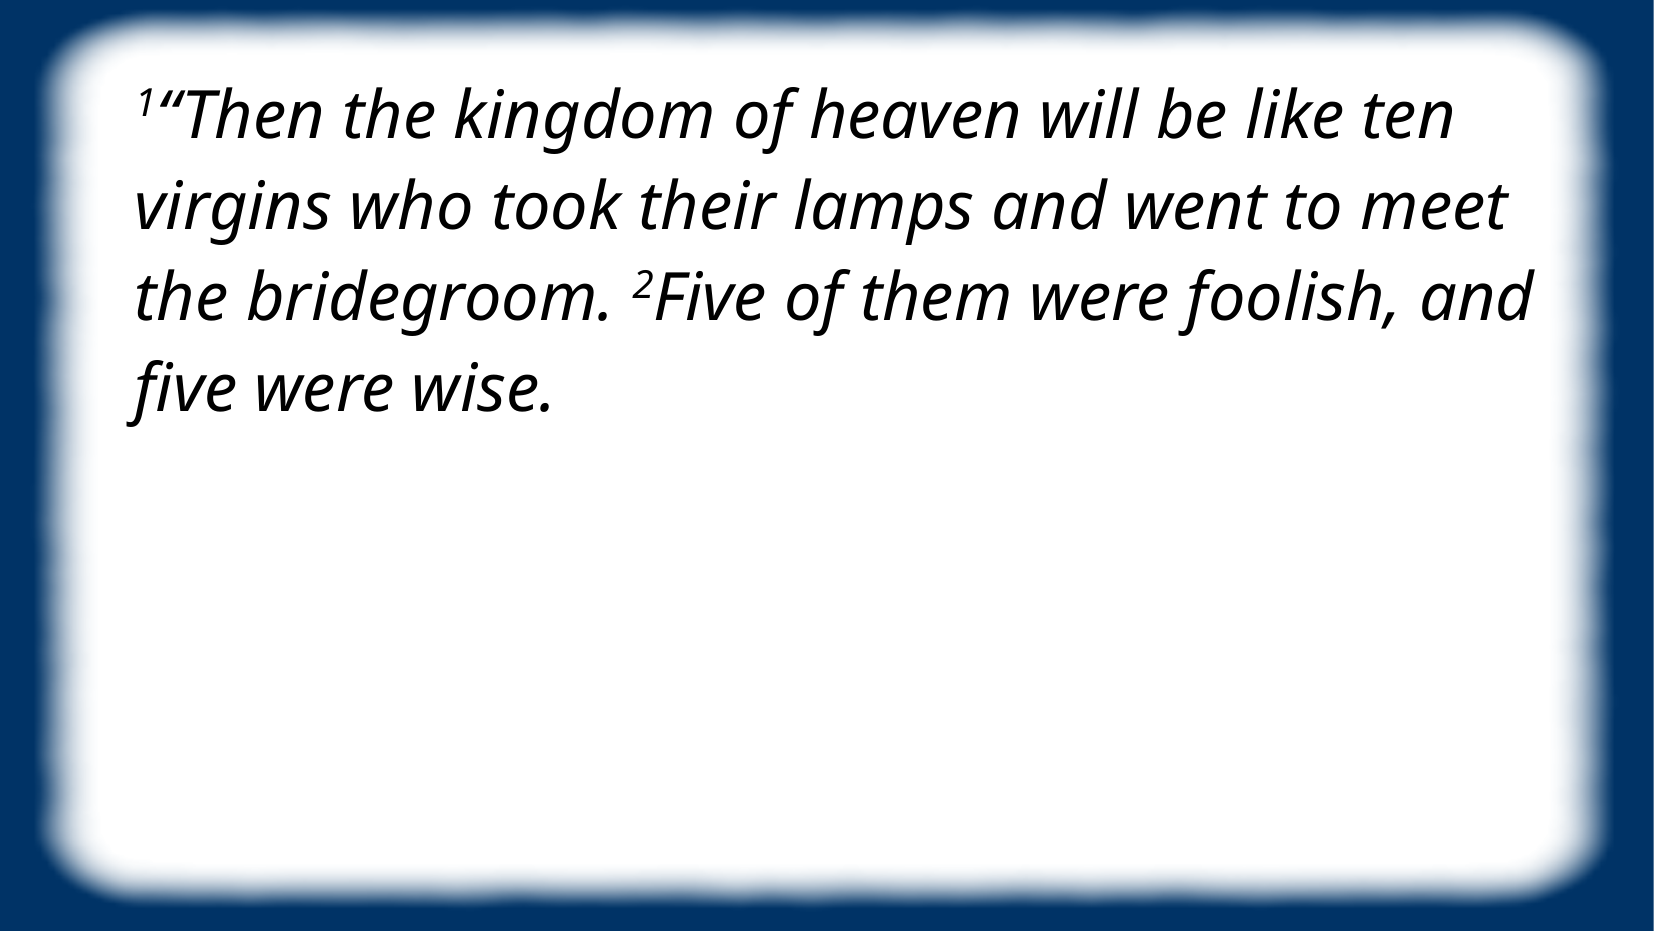

1“Then the kingdom of heaven will be like ten virgins who took their lamps and went to meet the bridegroom. 2Five of them were foolish, and five were wise.